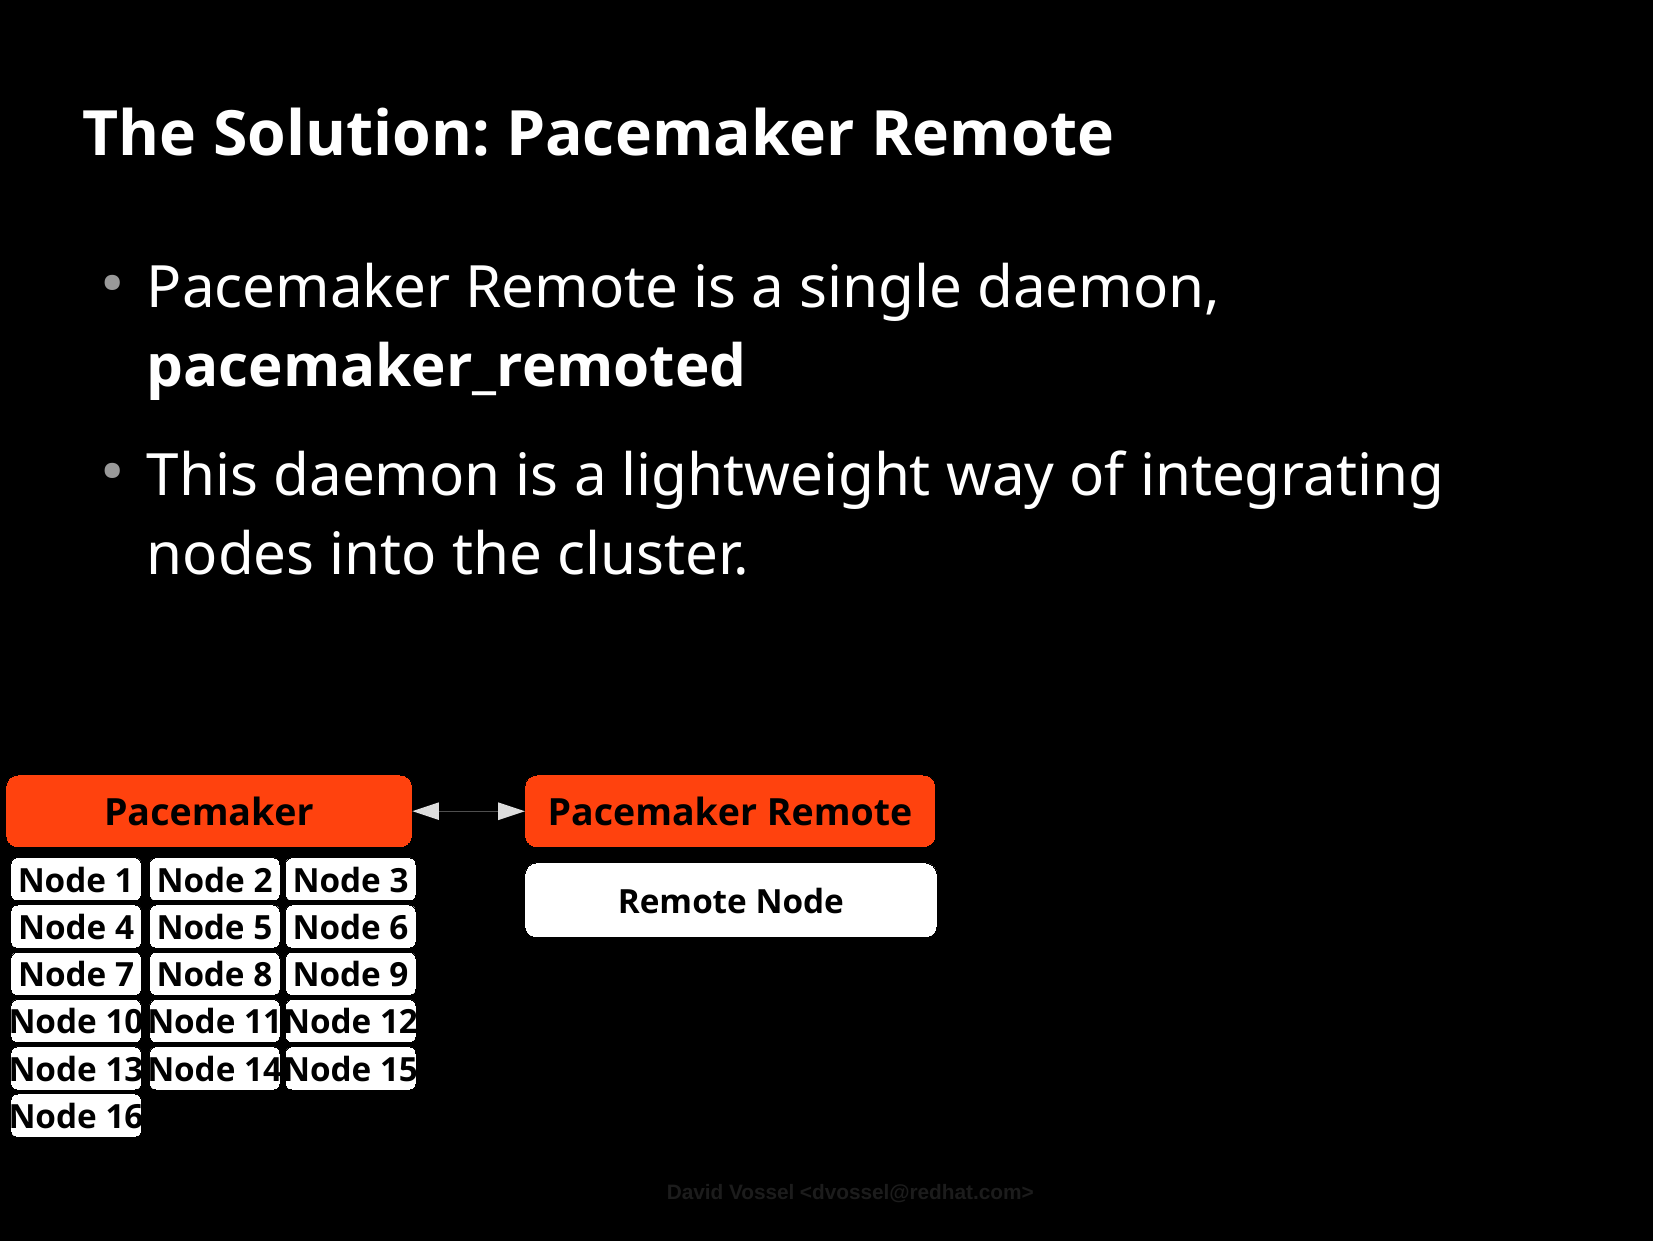

# The Solution: Pacemaker Remote
Pacemaker Remote is a single daemon, pacemaker_remoted
This daemon is a lightweight way of integrating nodes into the cluster.
Pacemaker
Pacemaker Remote
Node 1
Node 2
Node 3
Remote Node
Node 4
Node 5
Node 6
Node 7
Node 8
Node 9
Node 10
Node 11
Node 12
Node 13
Node 14
Node 15
Node 16